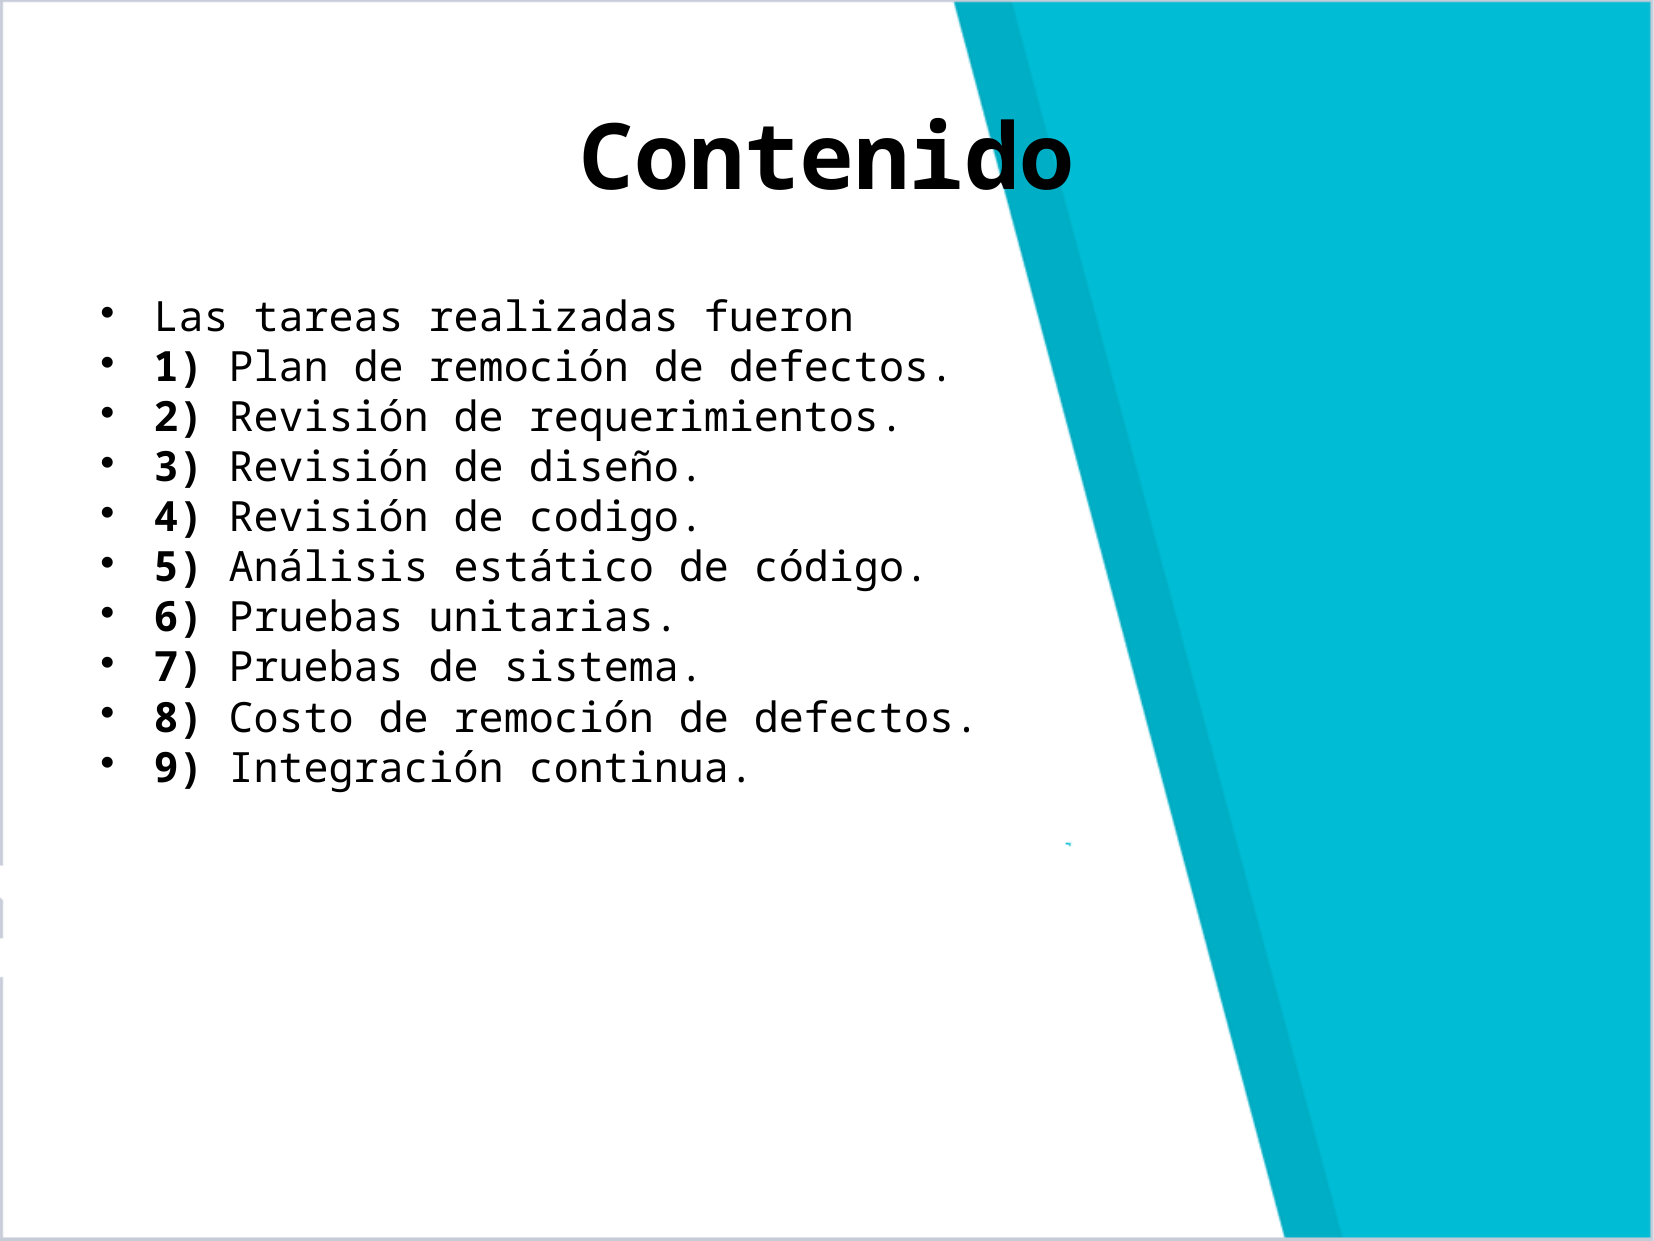

Contenido
Las tareas realizadas fueron
1) Plan de remoción de defectos.
2) Revisión de requerimientos.
3) Revisión de diseño.
4) Revisión de codigo.
5) Análisis estático de código.
6) Pruebas unitarias.
7) Pruebas de sistema.
8) Costo de remoción de defectos.
9) Integración continua.